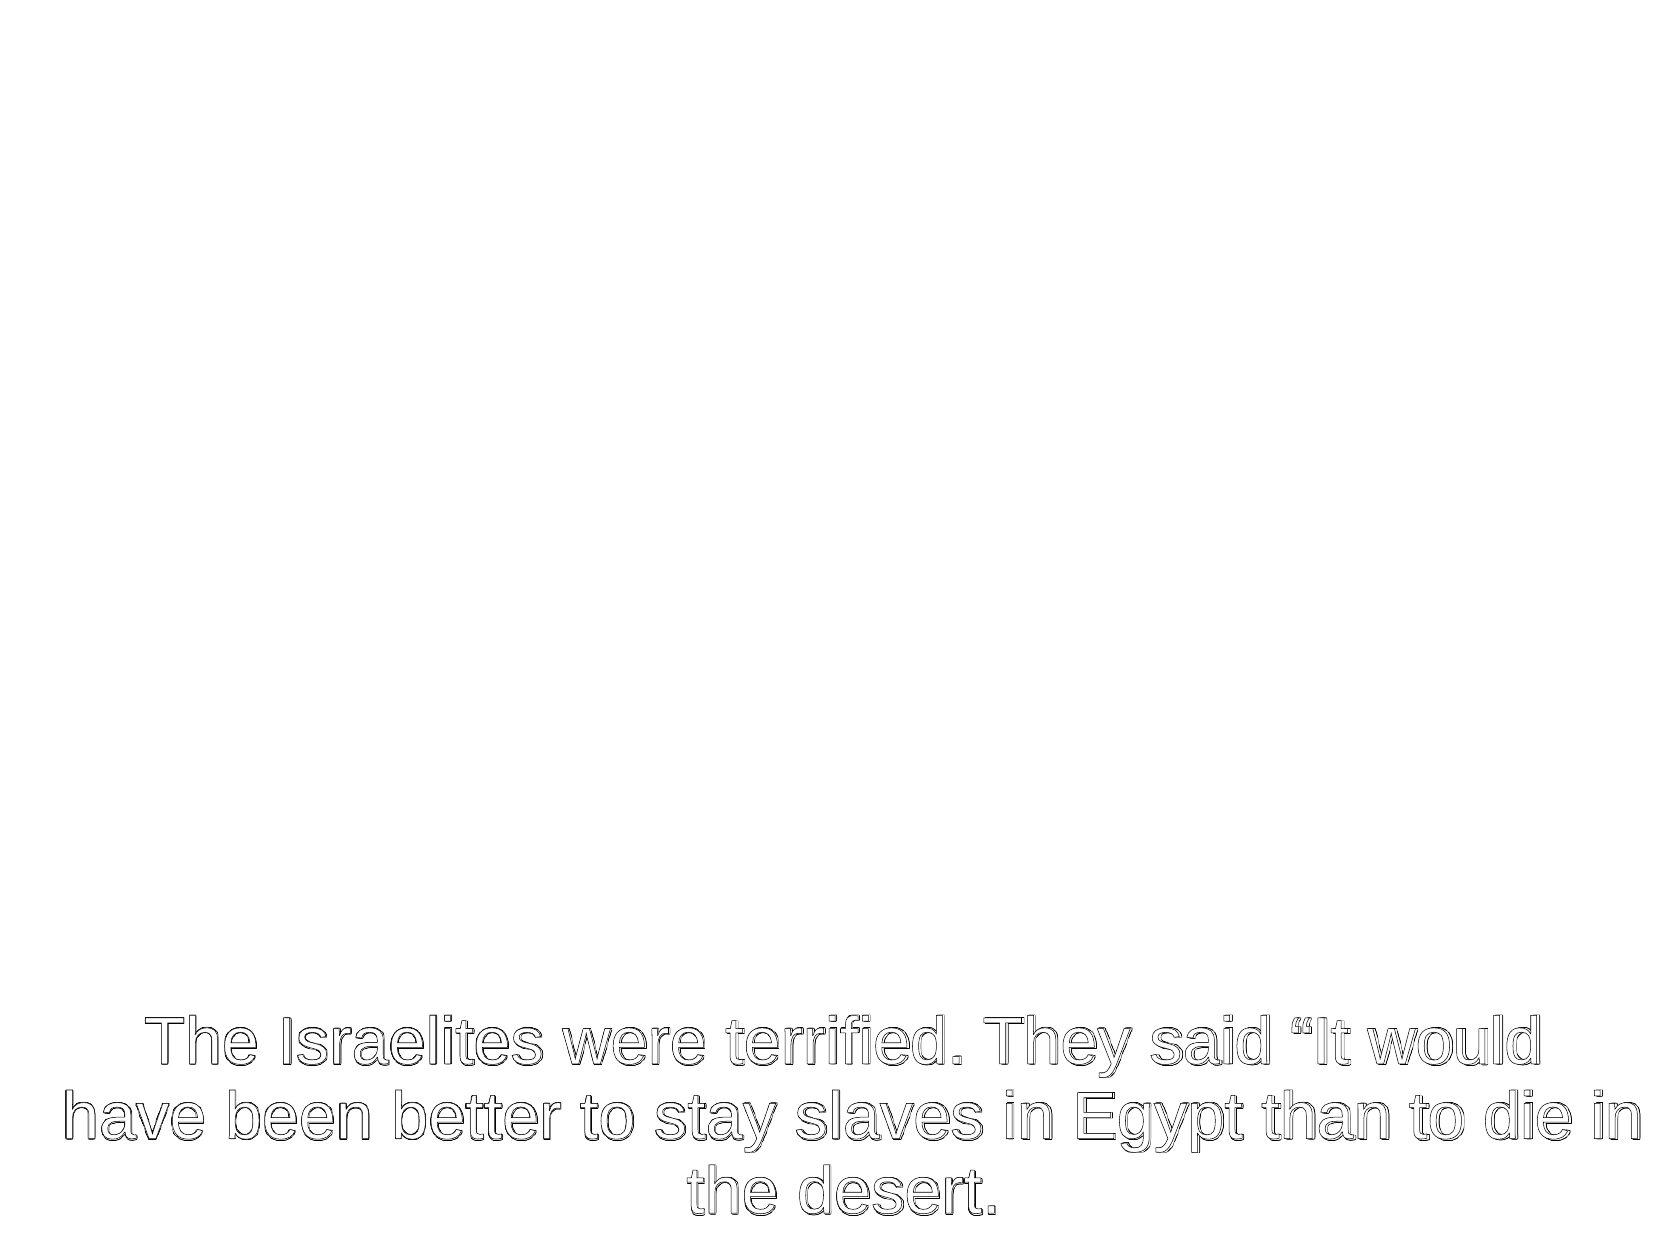

The Israelites were terrified. They said “It would
have been better to stay slaves in Egypt than to die in the desert.